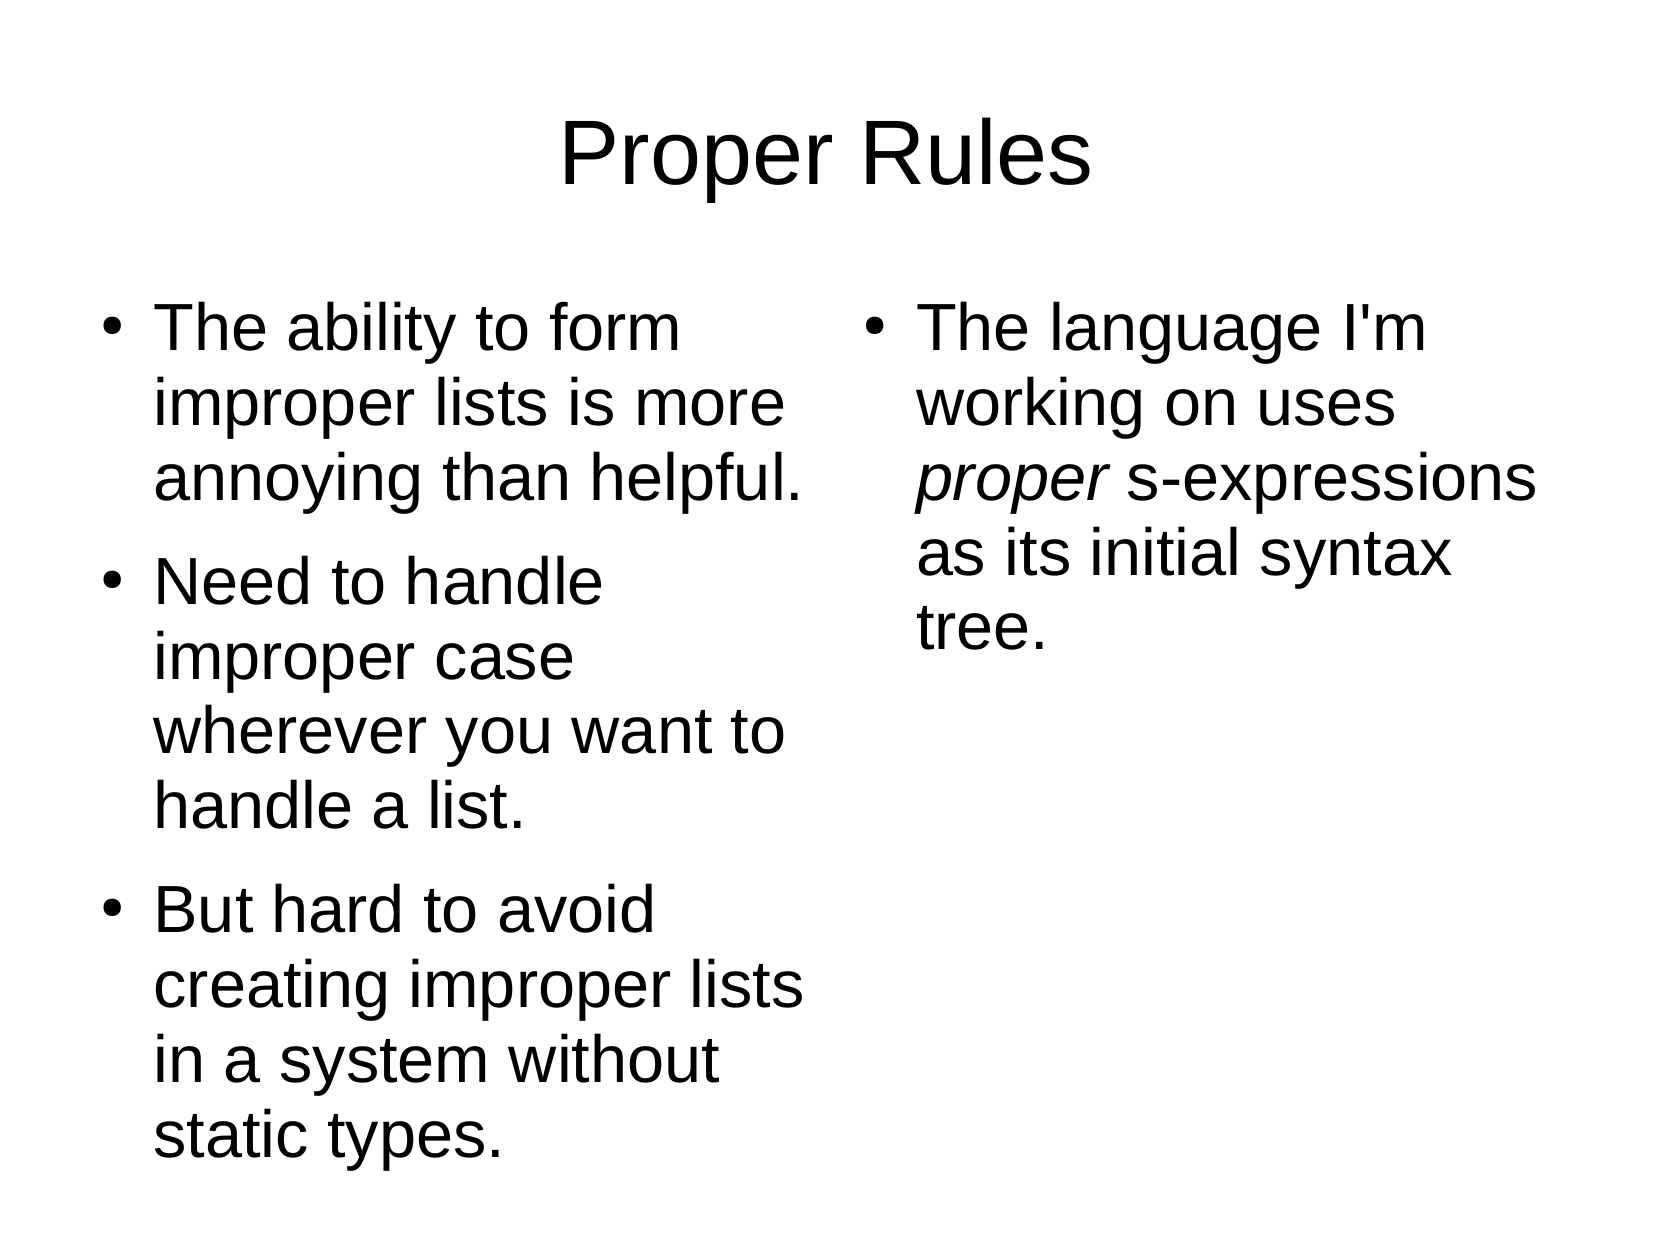

# Proper Rules
The ability to form improper lists is more annoying than helpful.
Need to handle improper case wherever you want to handle a list.
But hard to avoid creating improper lists in a system without static types.
The language I'm working on uses proper s-expressions as its initial syntax tree.